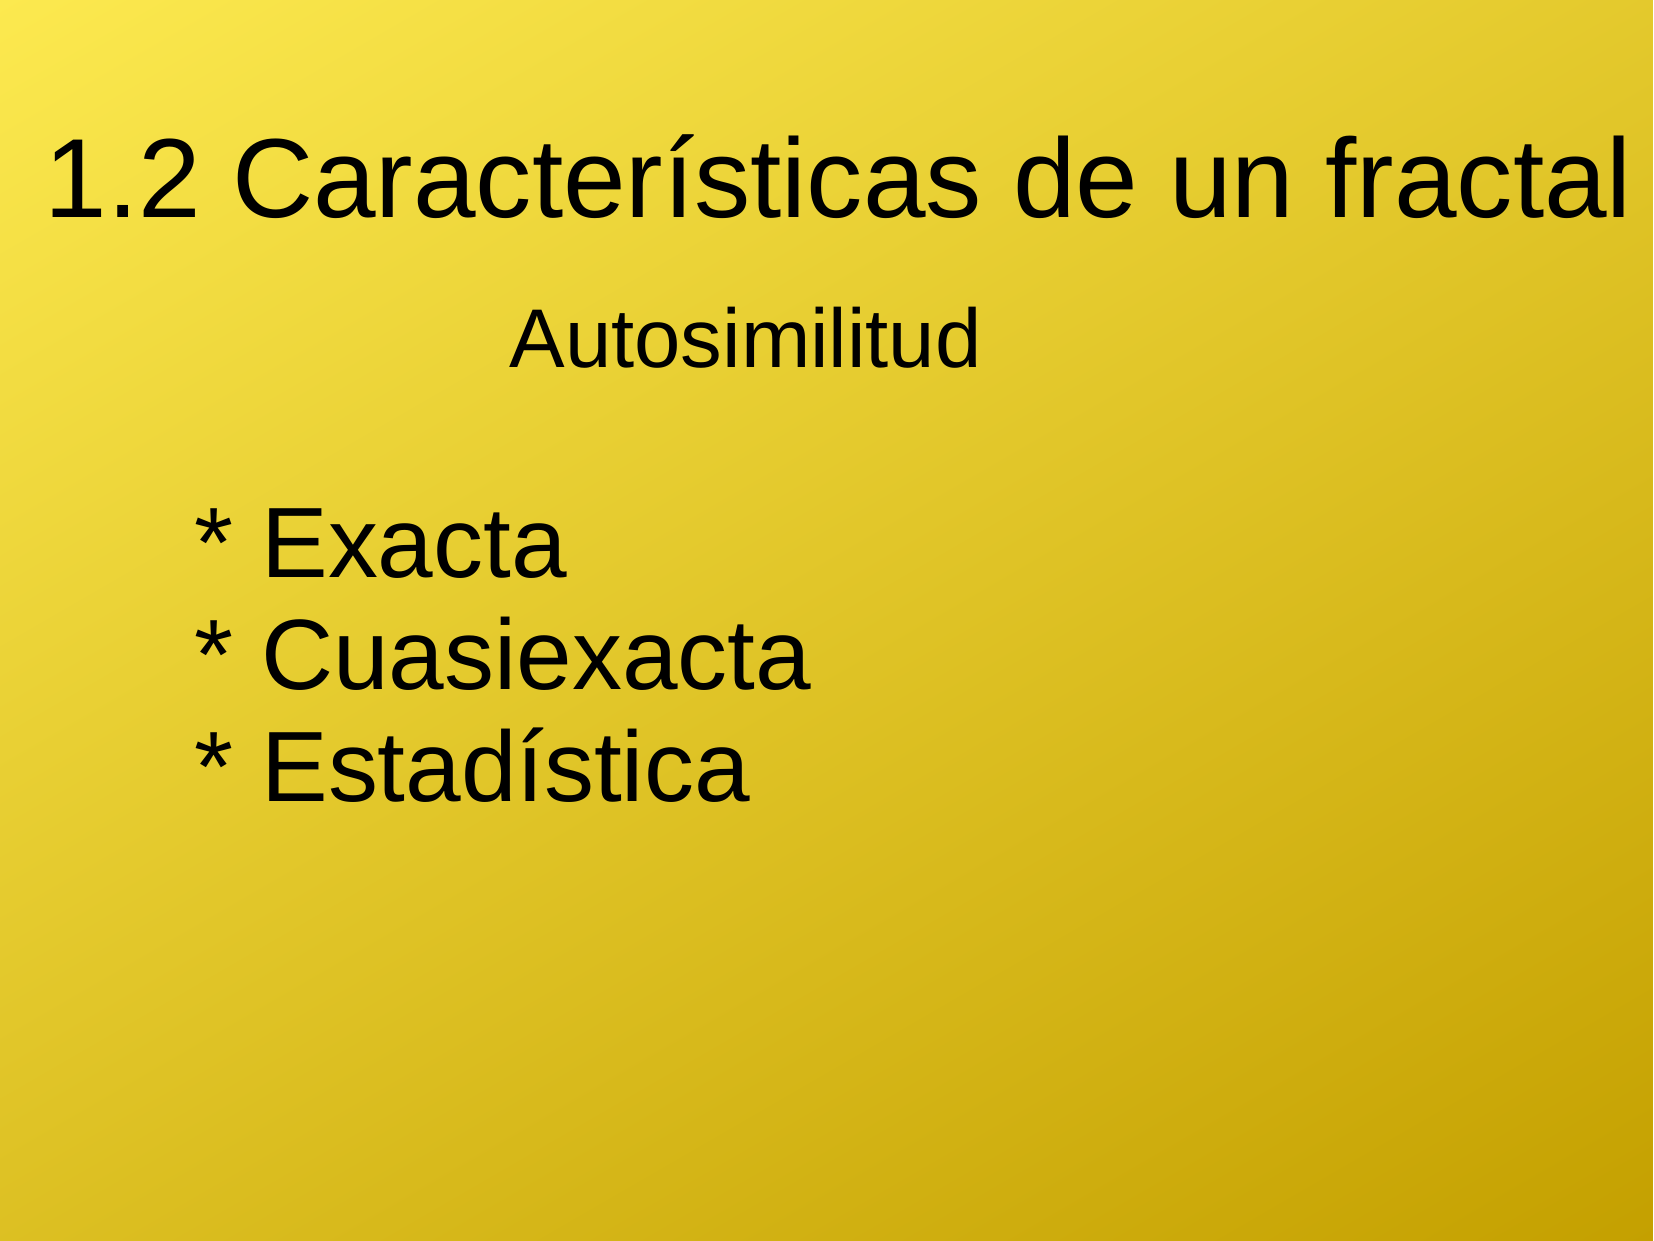

1.2 Características de un fractal
Autosimilitud
* Exacta
* Cuasiexacta
* Estadística